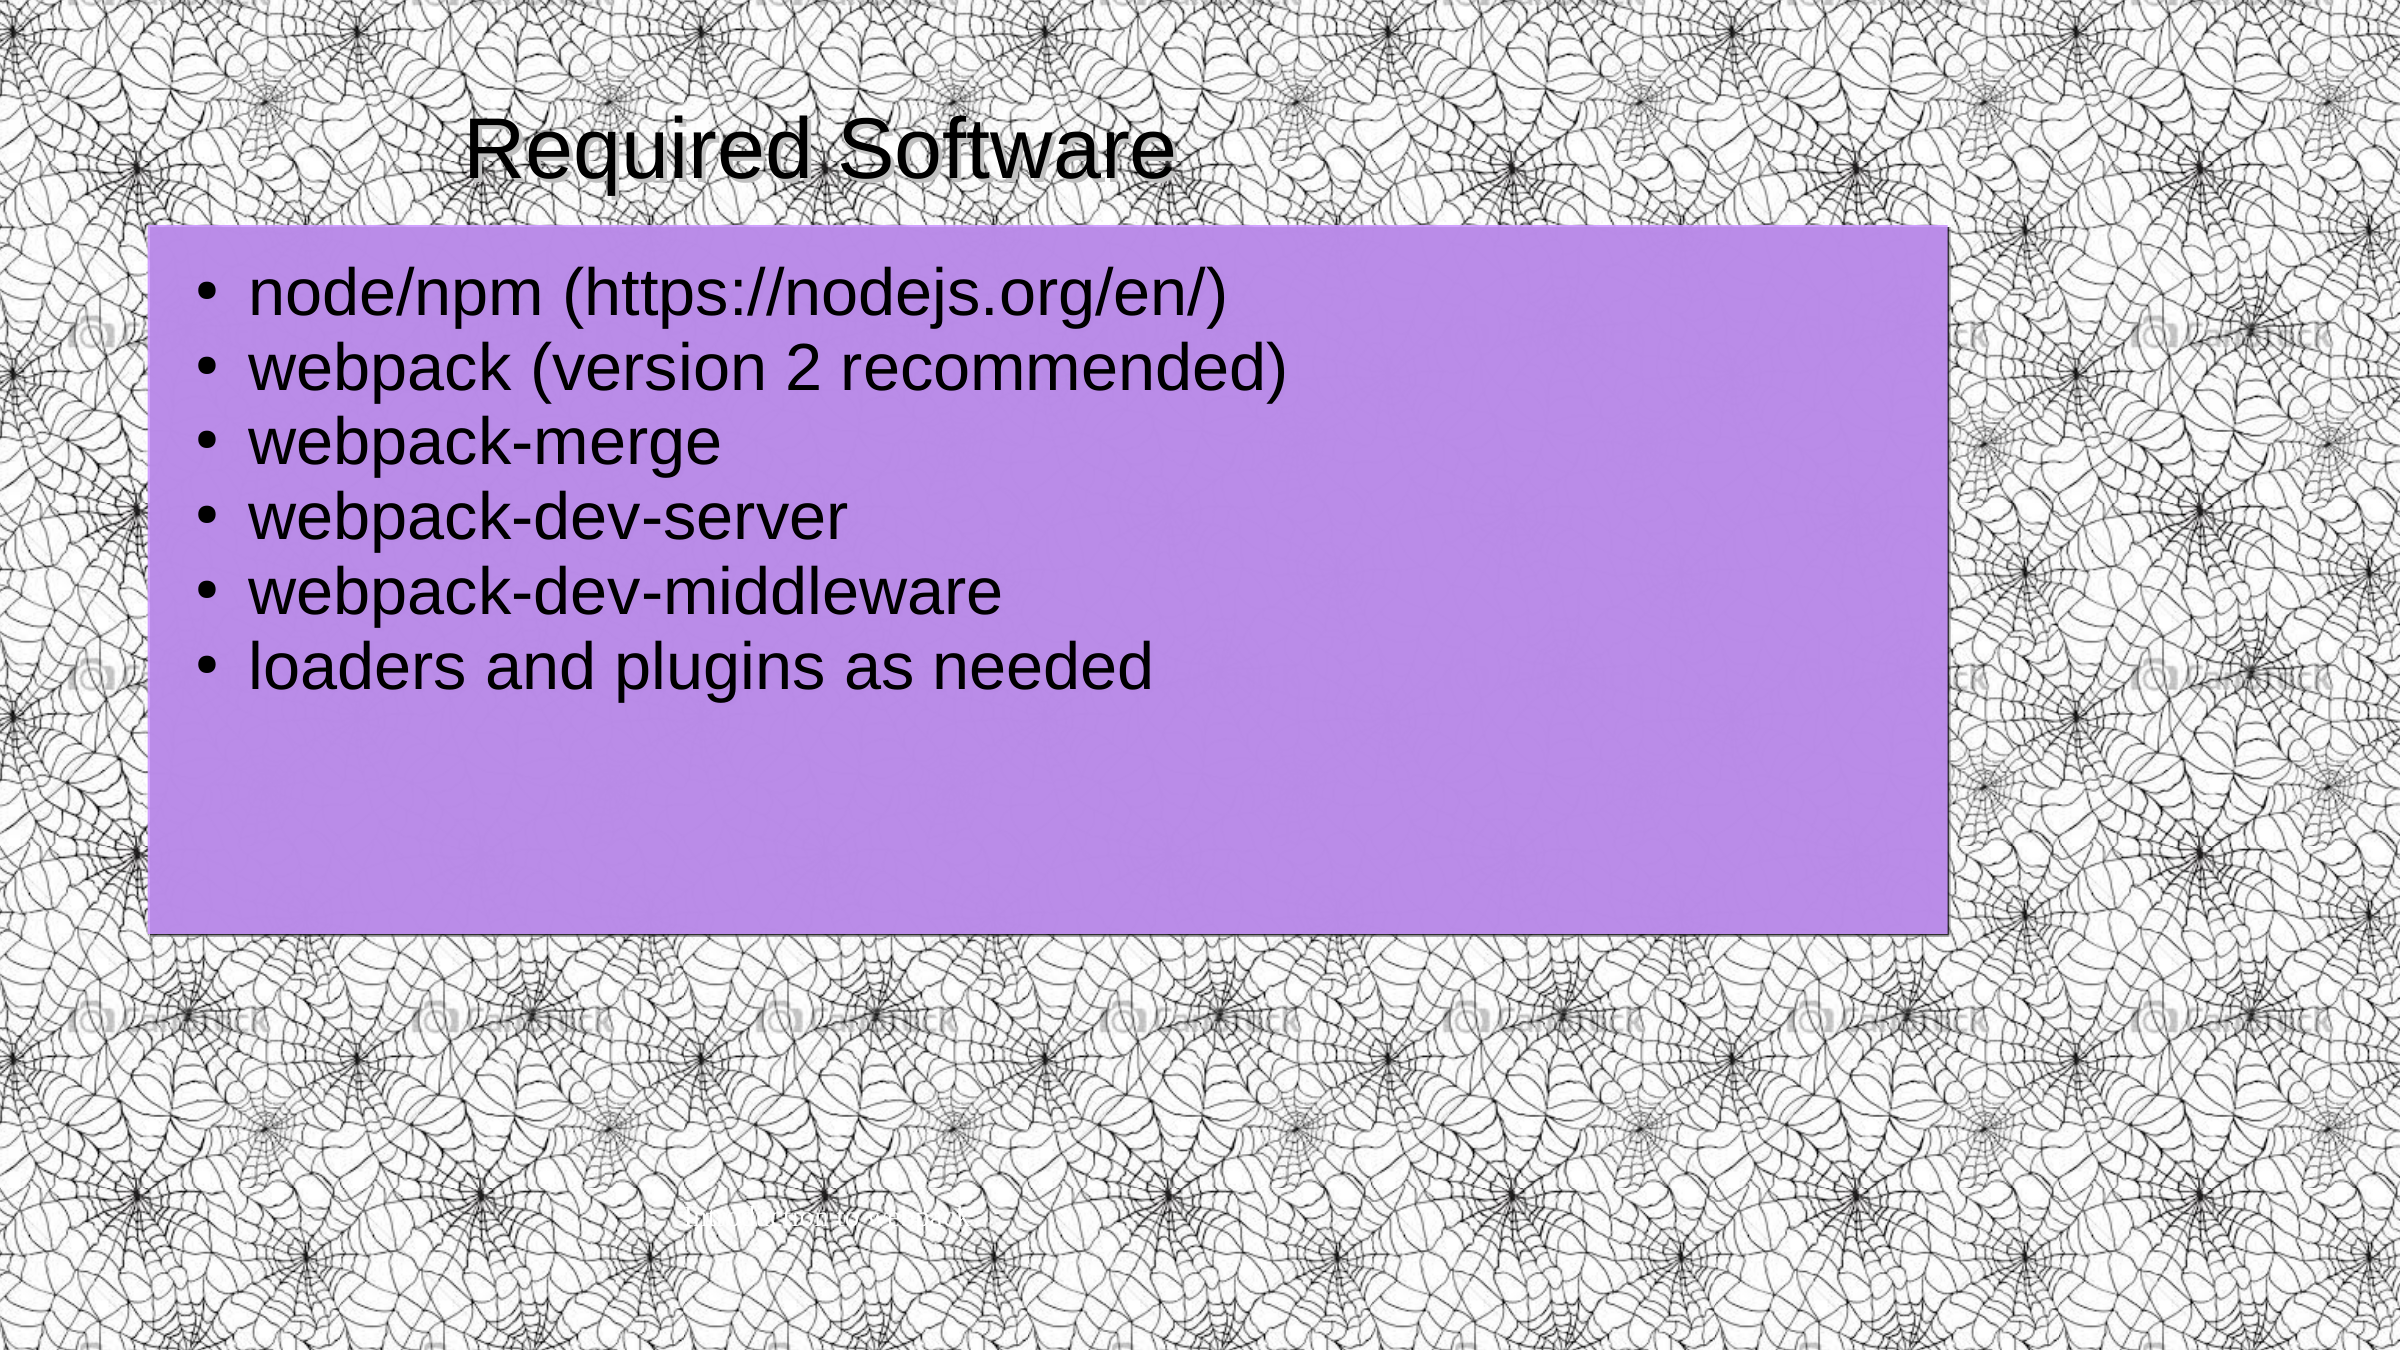

# Required Software
node/npm (https://nodejs.org/en/)
webpack (version 2 recommended)
webpack-merge
webpack-dev-server
webpack-dev-middleware
loaders and plugins as needed